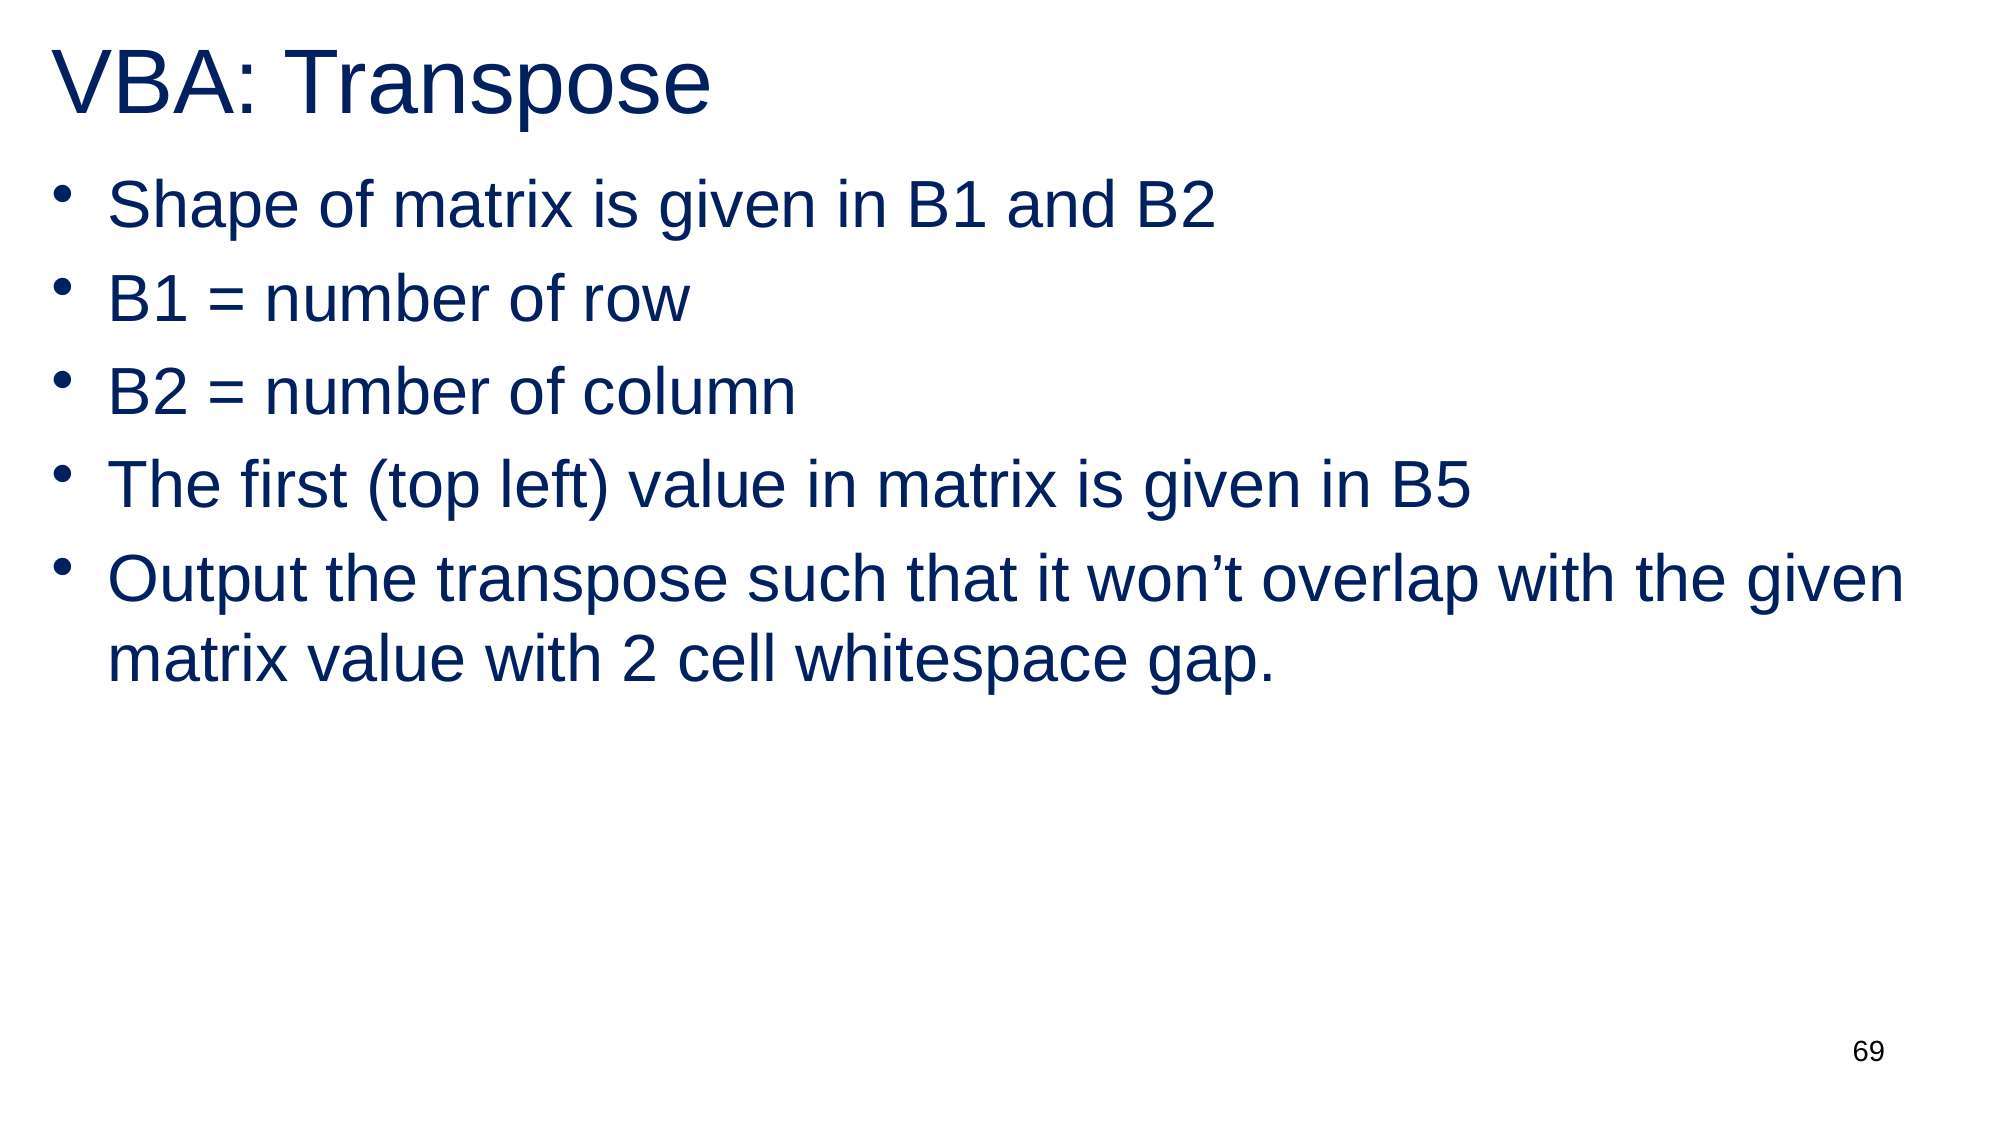

# VBA: Transpose
Shape of matrix is given in B1 and B2
B1 = number of row
B2 = number of column
The first (top left) value in matrix is given in B5
Output the transpose such that it won’t overlap with the given matrix value with 2 cell whitespace gap.